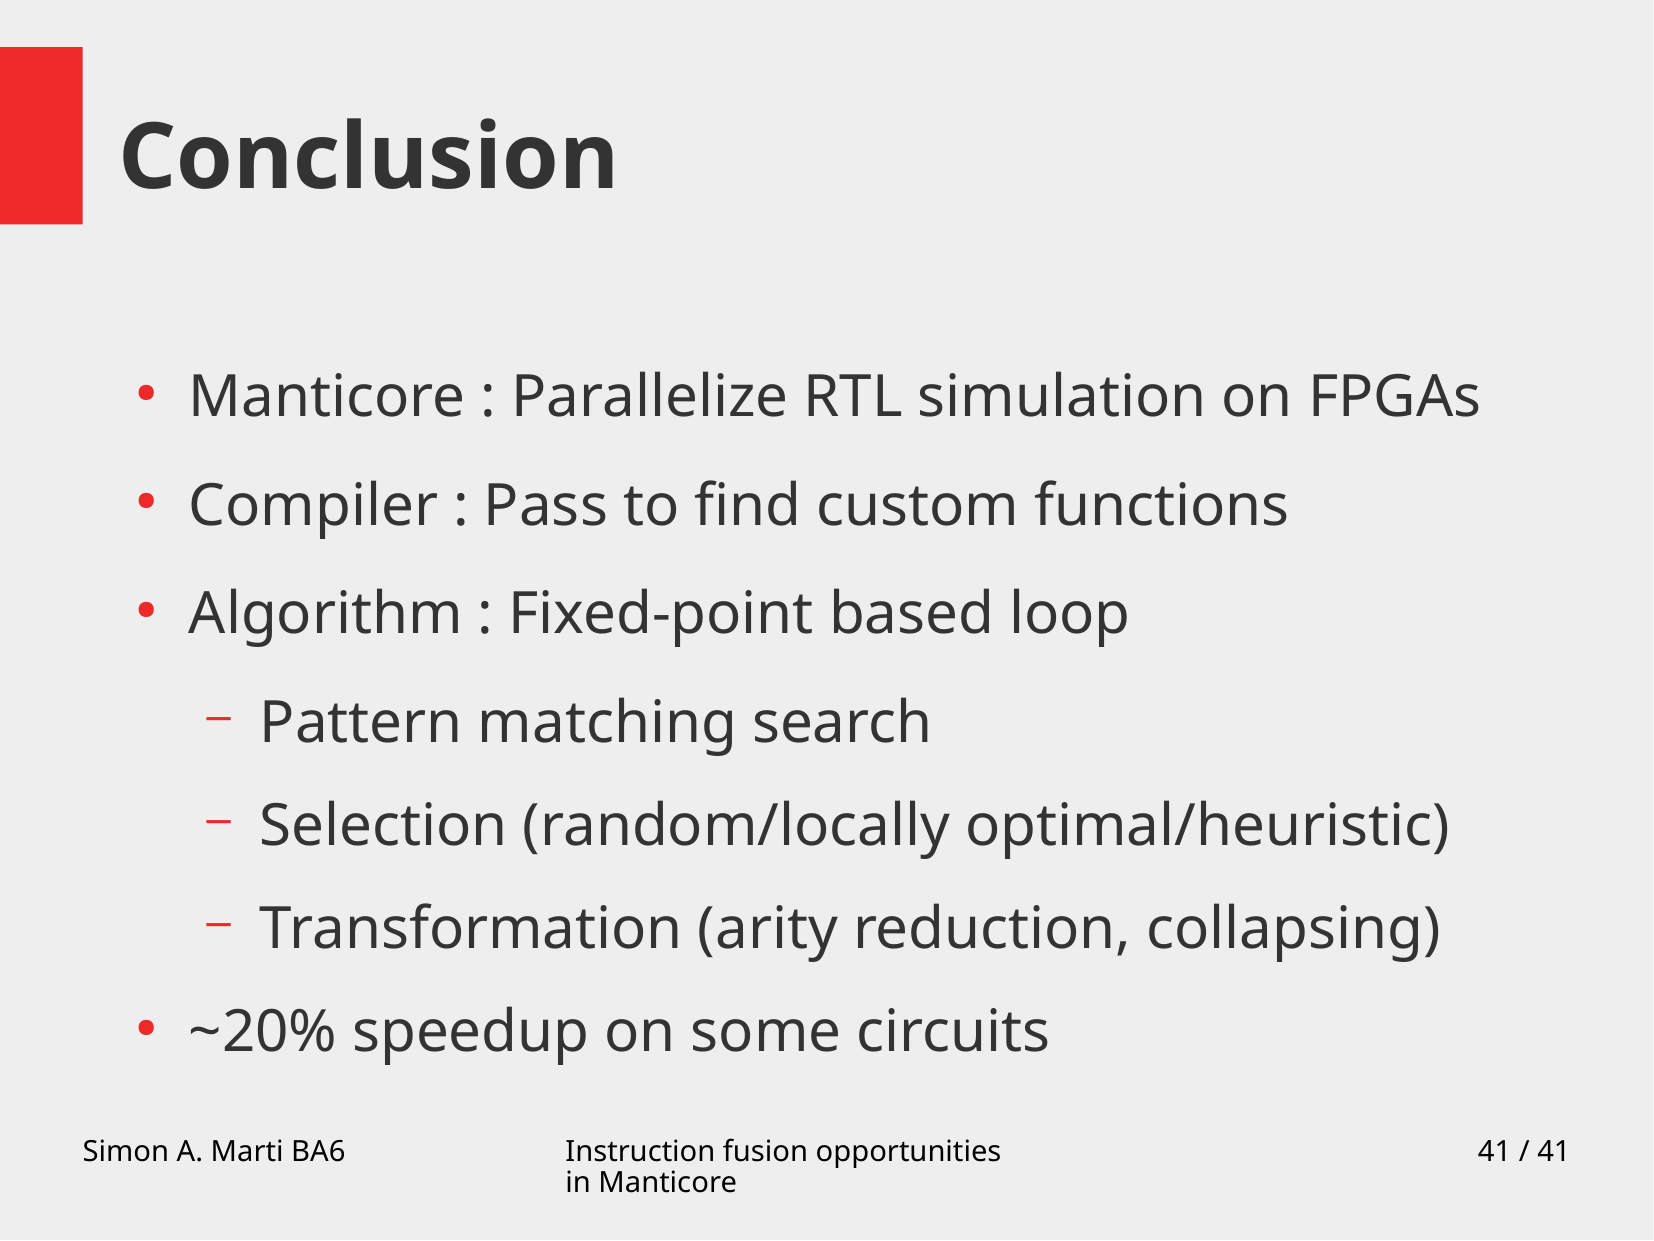

# Conclusion
Manticore : Parallelize RTL simulation on FPGAs
Compiler : Pass to find custom functions
Algorithm : Fixed-point based loop
Pattern matching search
Selection (random/locally optimal/heuristic)
Transformation (arity reduction, collapsing)
~20% speedup on some circuits
Simon A. Marti BA6
Instruction fusion opportunities in Manticore
41